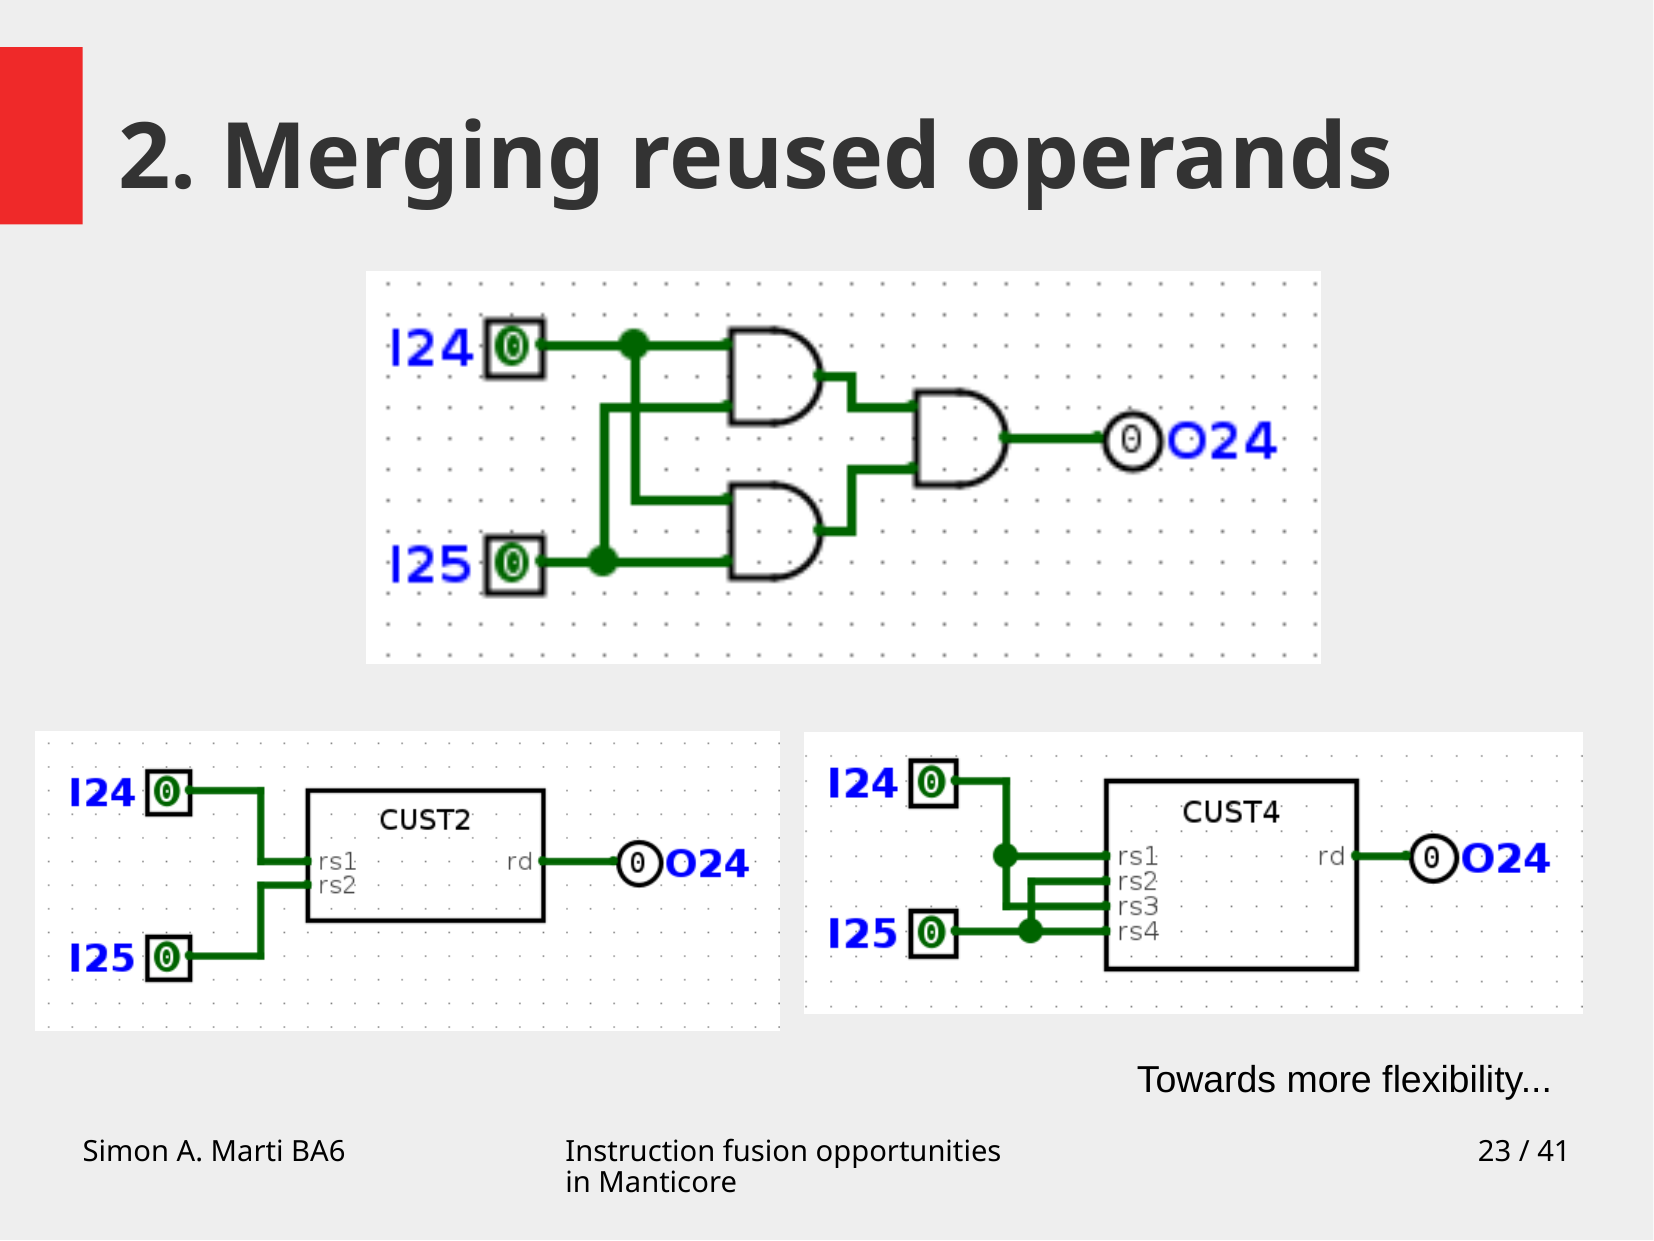

# 2. Merging reused operands
AND w20, i24, i25;
AND w21, i14, i25;
AND o24, w20, w21;
Towards more flexibility...
Simon A. Marti BA6
Instruction fusion opportunities in Manticore
23